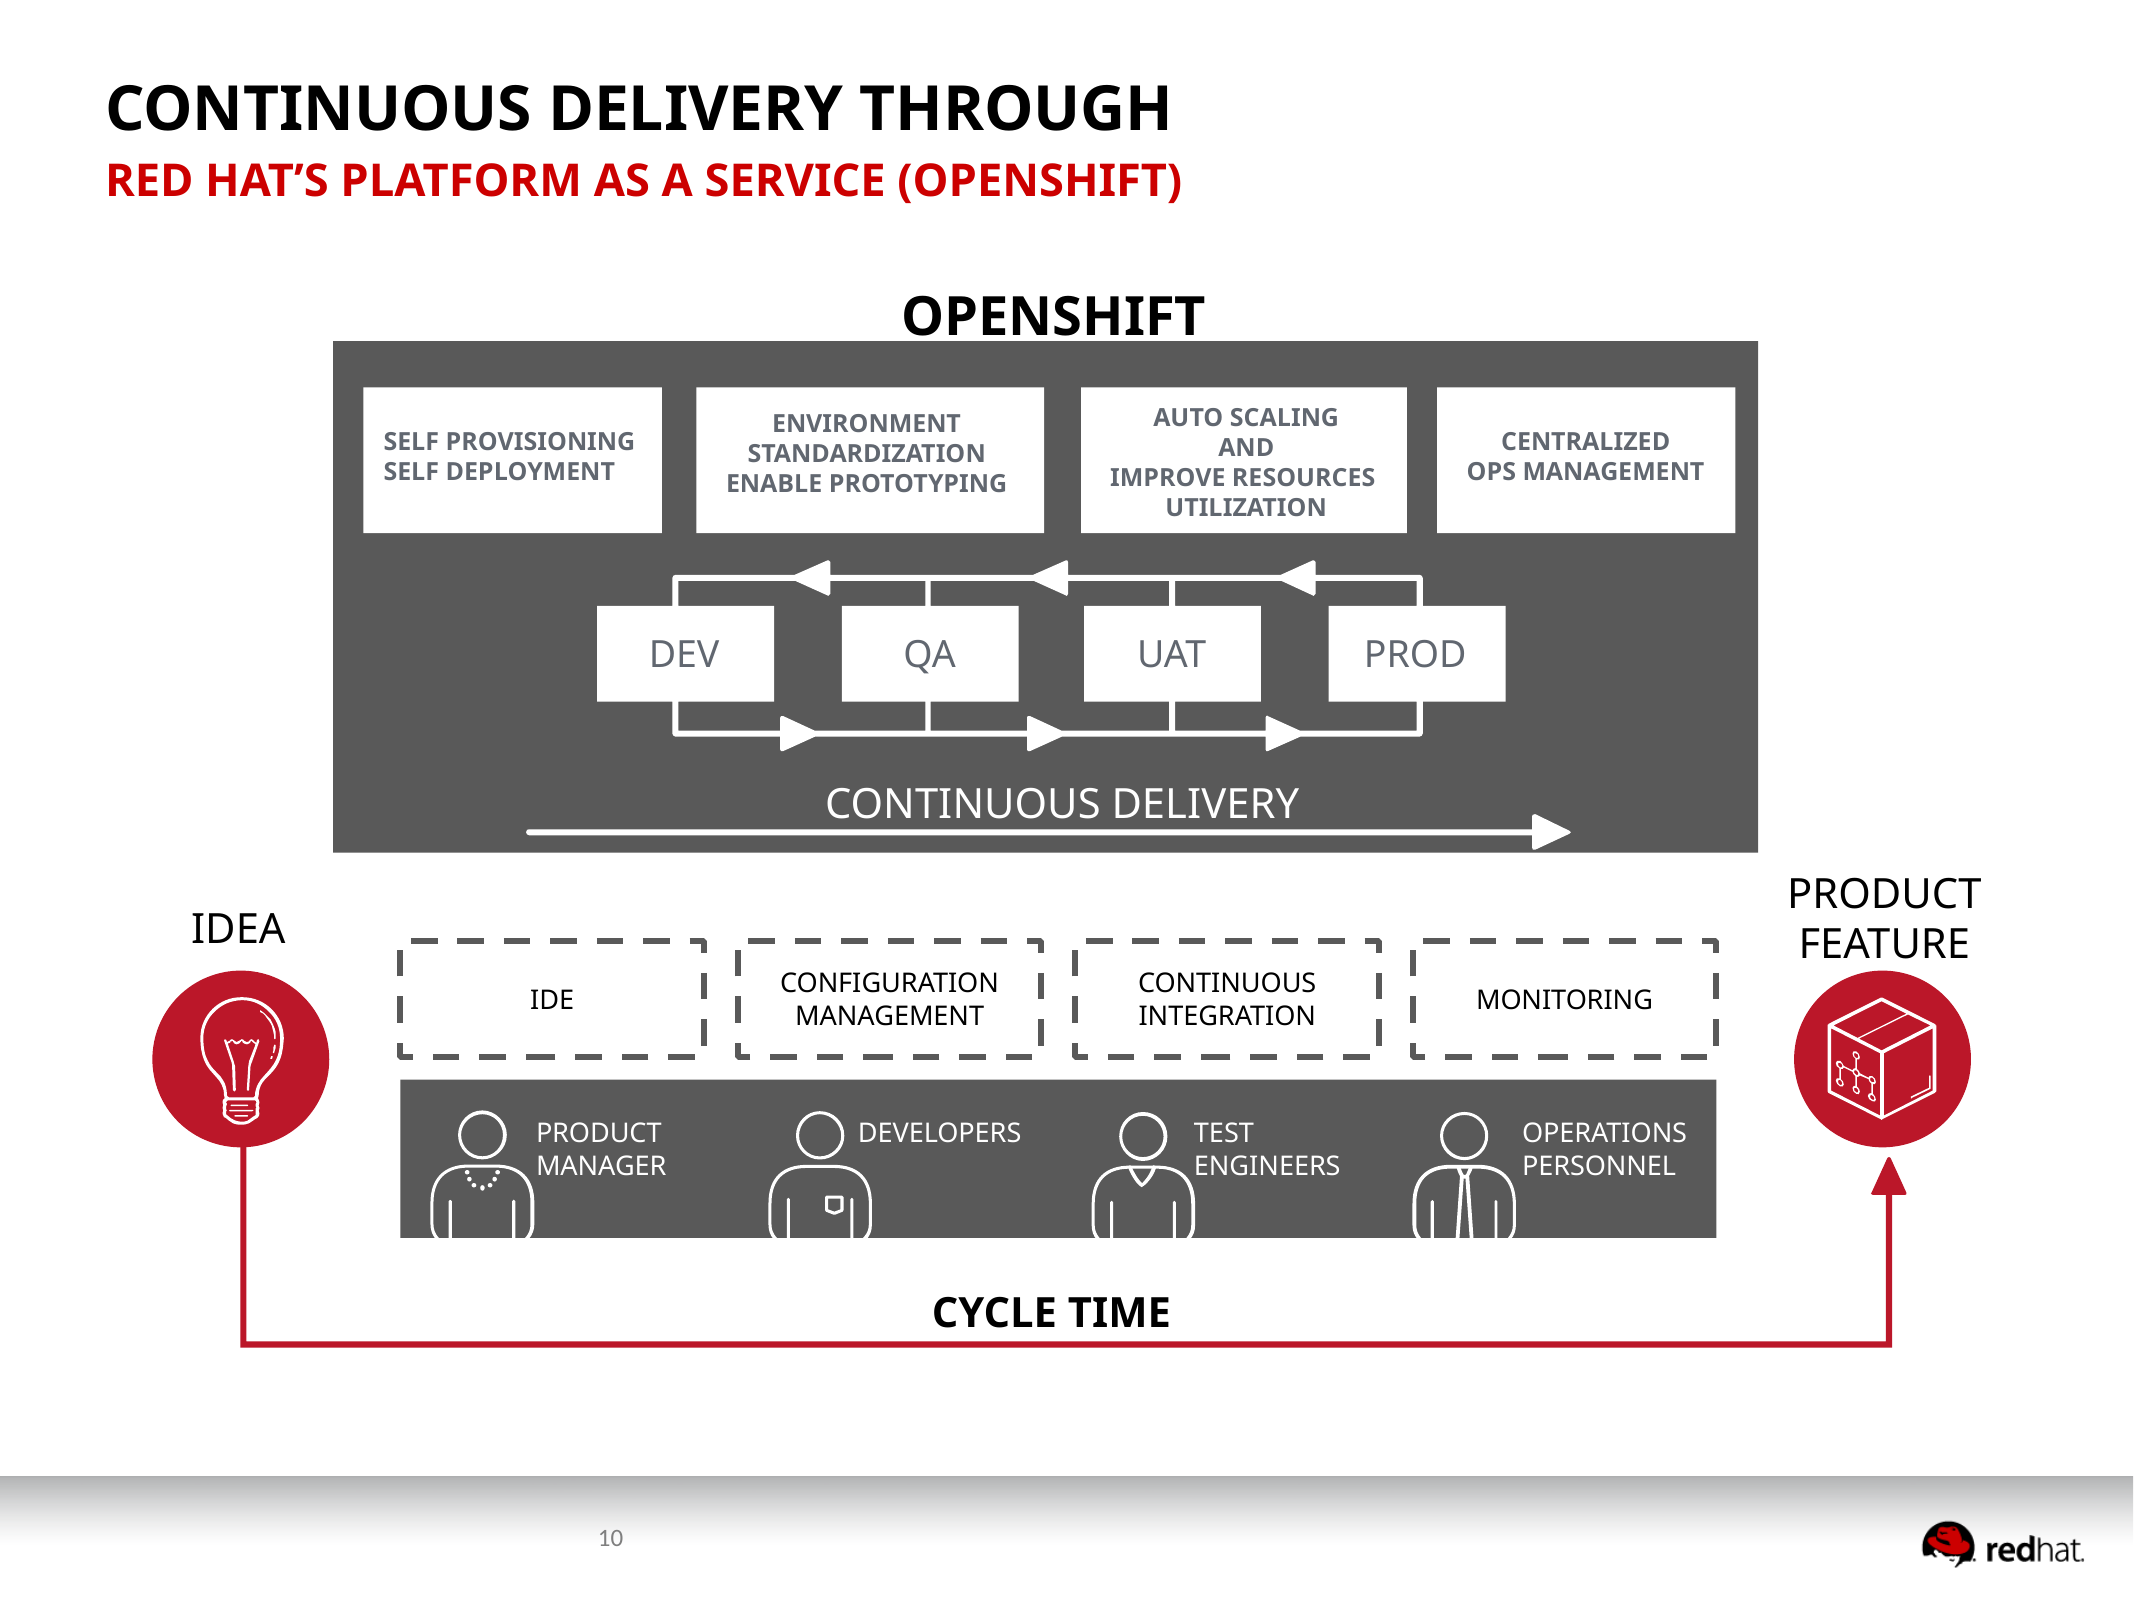

# CONTINUOUS DELIVERY THROUGH Red HAT’s PLATFORM AS A SERVICE (OPENSHIFT)
OPENSHIFT
AUTO SCALING
AND
IMPROVE RESOURCES
UTILIZATION
ENVIRONMENT
STANDARDIZATION
ENABLE PROTOTYPING
SELF PROVISIONING
SELF DEPLOYMENT
CENTRALIZED
OPS MANAGEMENT
DEV
QA
UAT
PROD
CONTINUOUS DELIVERY
PRODUCT
FEATURE
IDEA
CONFIGURATION
MANAGEMENT
CONTINUOUS
INTEGRATION
IDE
MONITORING
PRODUCT
MANAGER
DEVELOPERS
TEST
ENGINEERS
OPERATIONS
PERSONNEL
CYCLE TIME